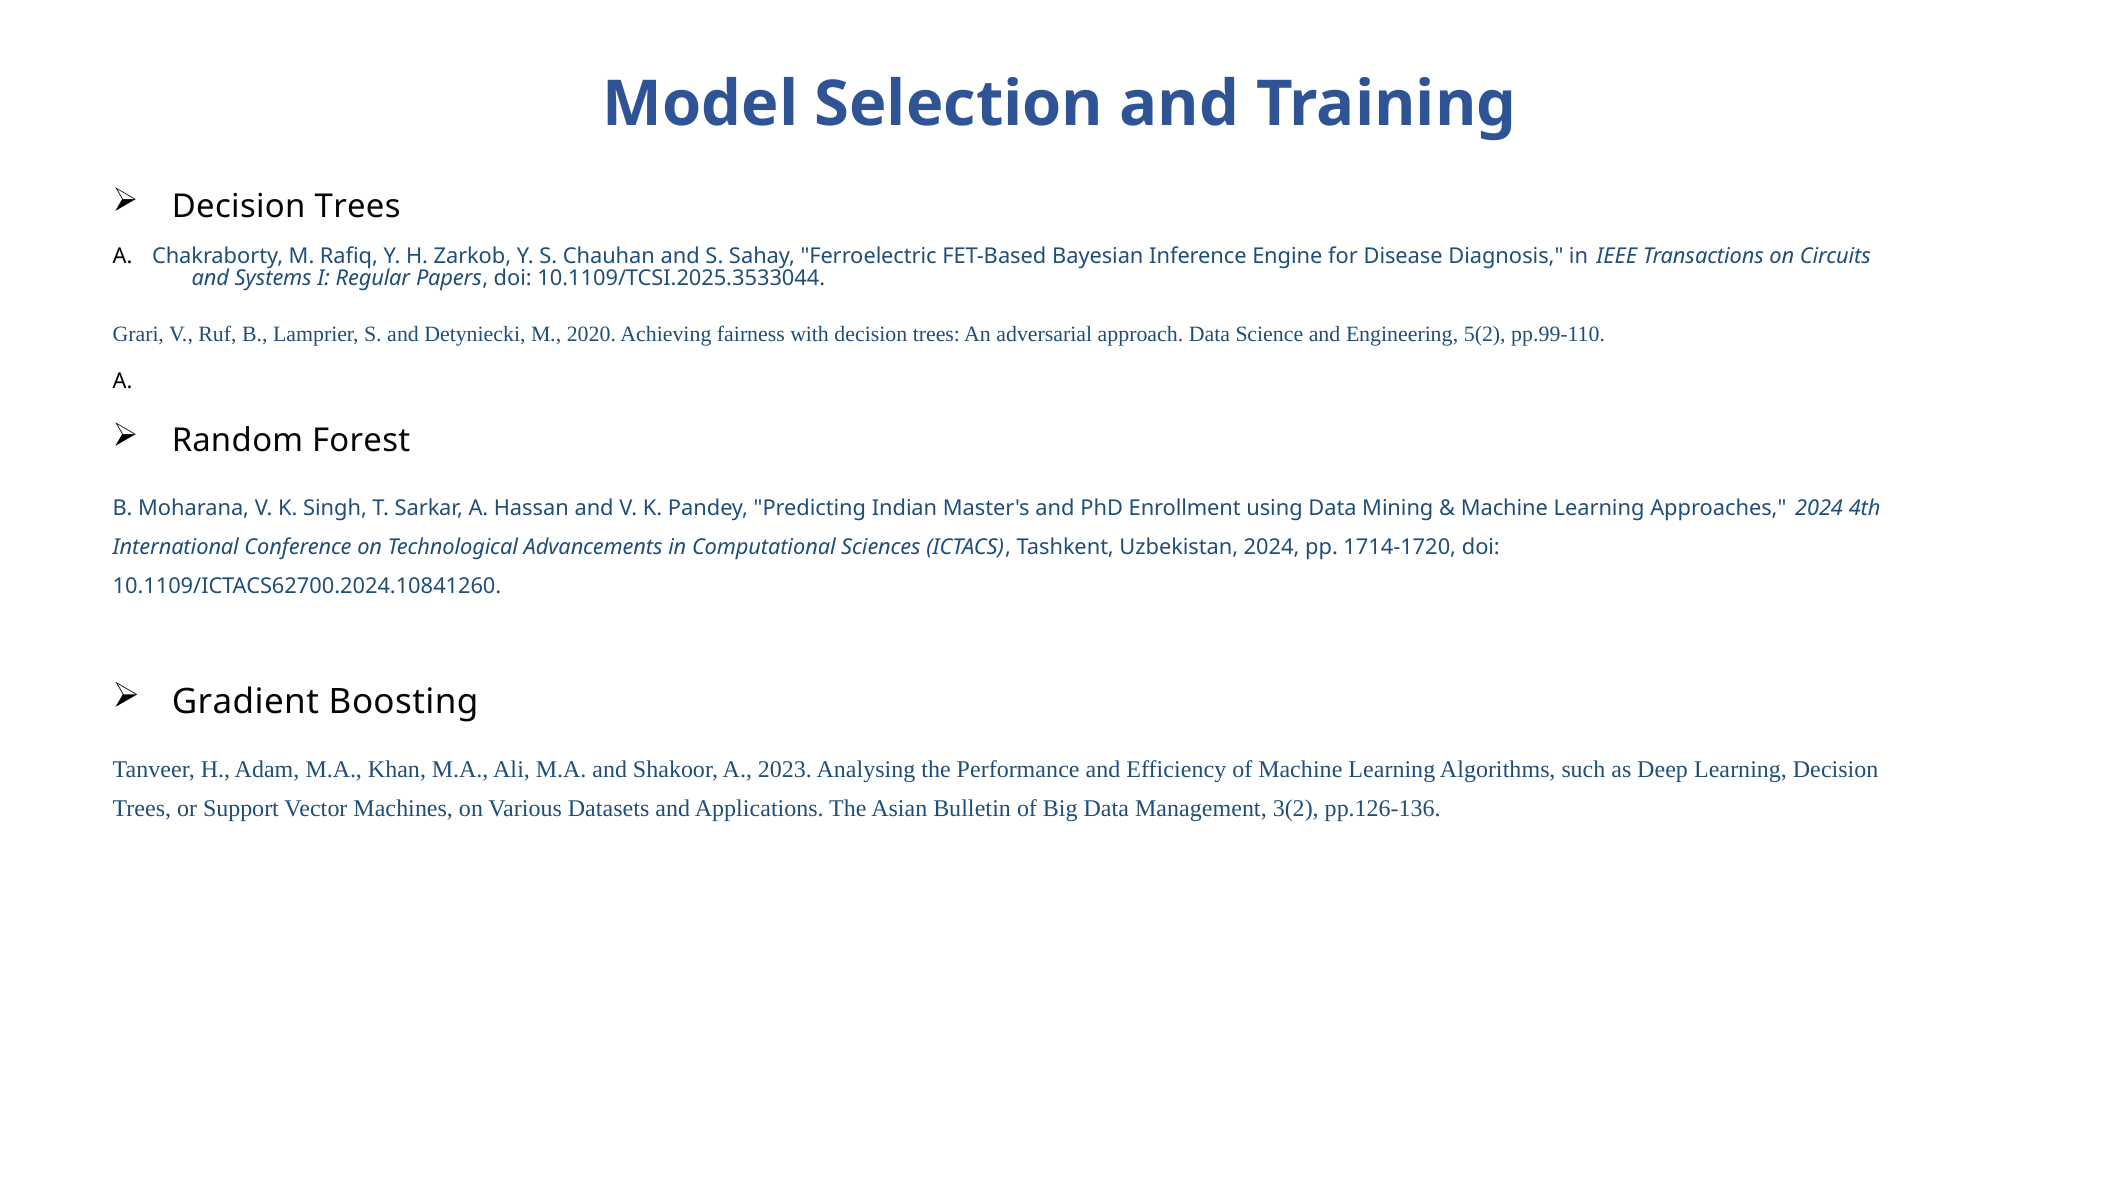

# Model Selection and Training
Decision Trees
Chakraborty, M. Rafiq, Y. H. Zarkob, Y. S. Chauhan and S. Sahay, "Ferroelectric FET-Based Bayesian Inference Engine for Disease Diagnosis," in IEEE Transactions on Circuits and Systems I: Regular Papers, doi: 10.1109/TCSI.2025.3533044.
Grari, V., Ruf, B., Lamprier, S. and Detyniecki, M., 2020. Achieving fairness with decision trees: An adversarial approach. Data Science and Engineering, 5(2), pp.99-110.
Random Forest
B. Moharana, V. K. Singh, T. Sarkar, A. Hassan and V. K. Pandey, "Predicting Indian Master's and PhD Enrollment using Data Mining & Machine Learning Approaches," 2024 4th International Conference on Technological Advancements in Computational Sciences (ICTACS), Tashkent, Uzbekistan, 2024, pp. 1714-1720, doi: 10.1109/ICTACS62700.2024.10841260.
Gradient Boosting
Tanveer, H., Adam, M.A., Khan, M.A., Ali, M.A. and Shakoor, A., 2023. Analysing the Performance and Efficiency of Machine Learning Algorithms, such as Deep Learning, Decision Trees, or Support Vector Machines, on Various Datasets and Applications. The Asian Bulletin of Big Data Management, 3(2), pp.126-136.